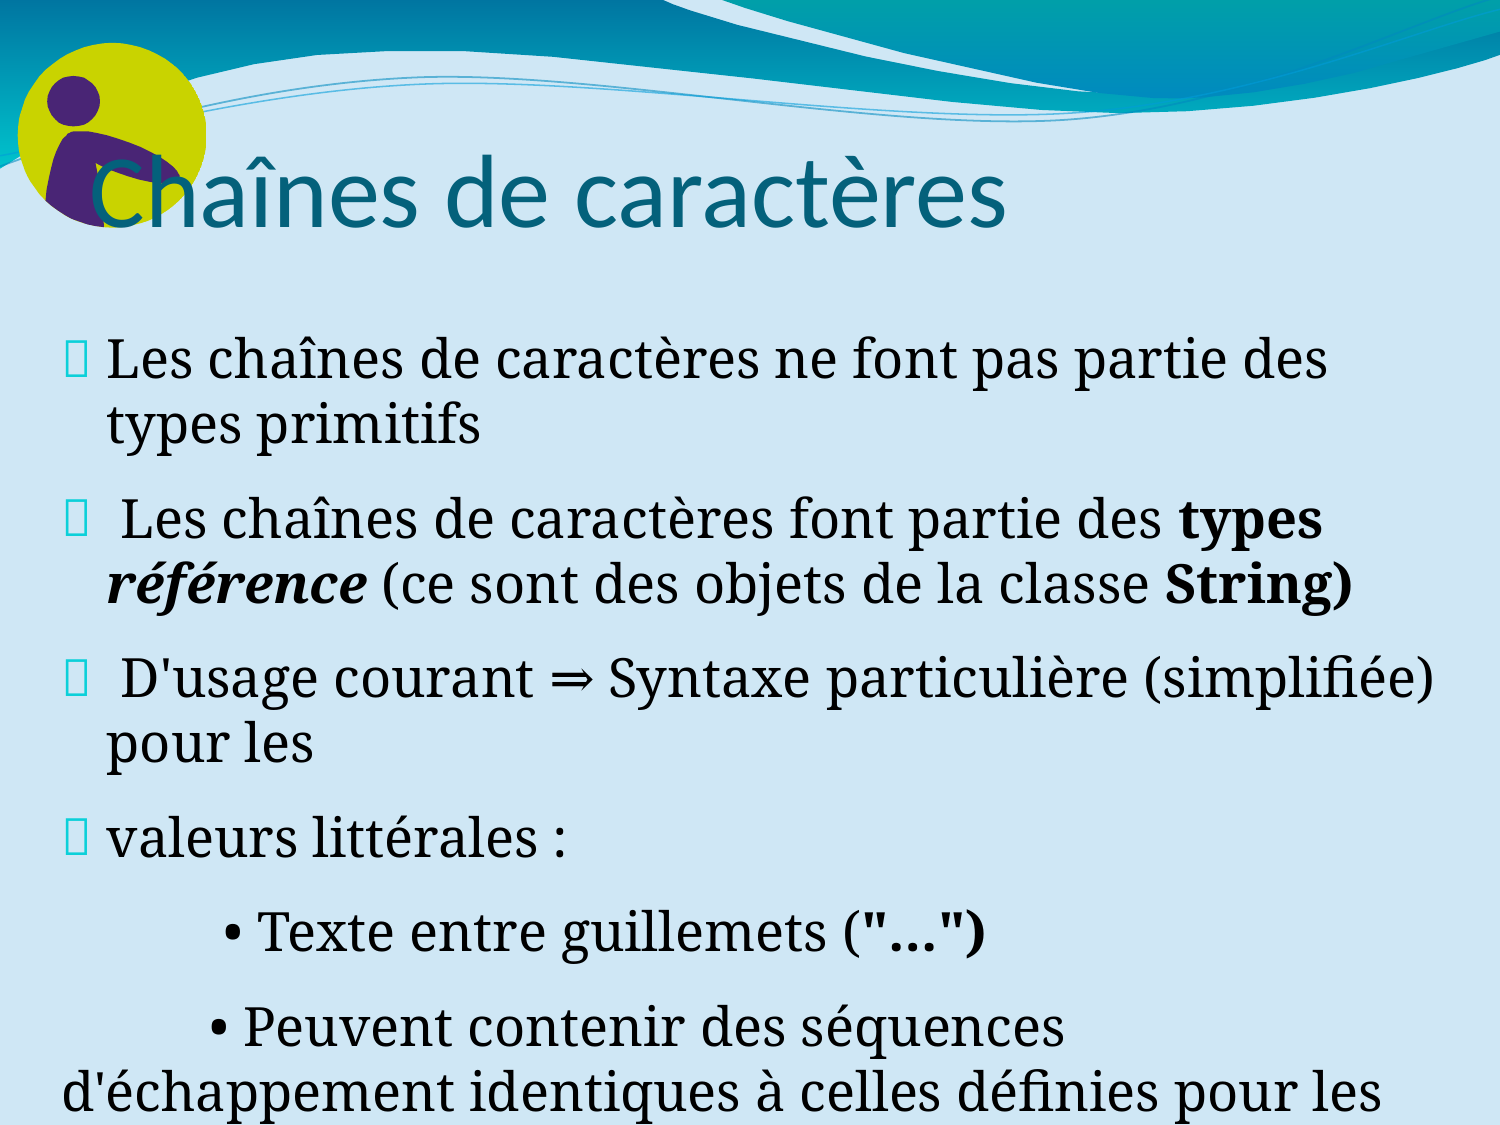

# Chaînes de caractères
Les chaînes de caractères ne font pas partie des types primitifs
 Les chaînes de caractères font partie des types référence (ce sont des objets de la classe String)
 D'usage courant ⇒ Syntaxe particulière (simplifiée) pour les
valeurs littérales :
		 • Texte entre guillemets ("…")
 		• Peuvent contenir des séquences d'échappement identiques à celles définies pour les types char
		• Ne peuvent pas s'étendre sur plusieurs lignes
		• Concaténation (mise bout à bout) avec l'opérateur "+"
		• Conversions possibles : types primitifs  String